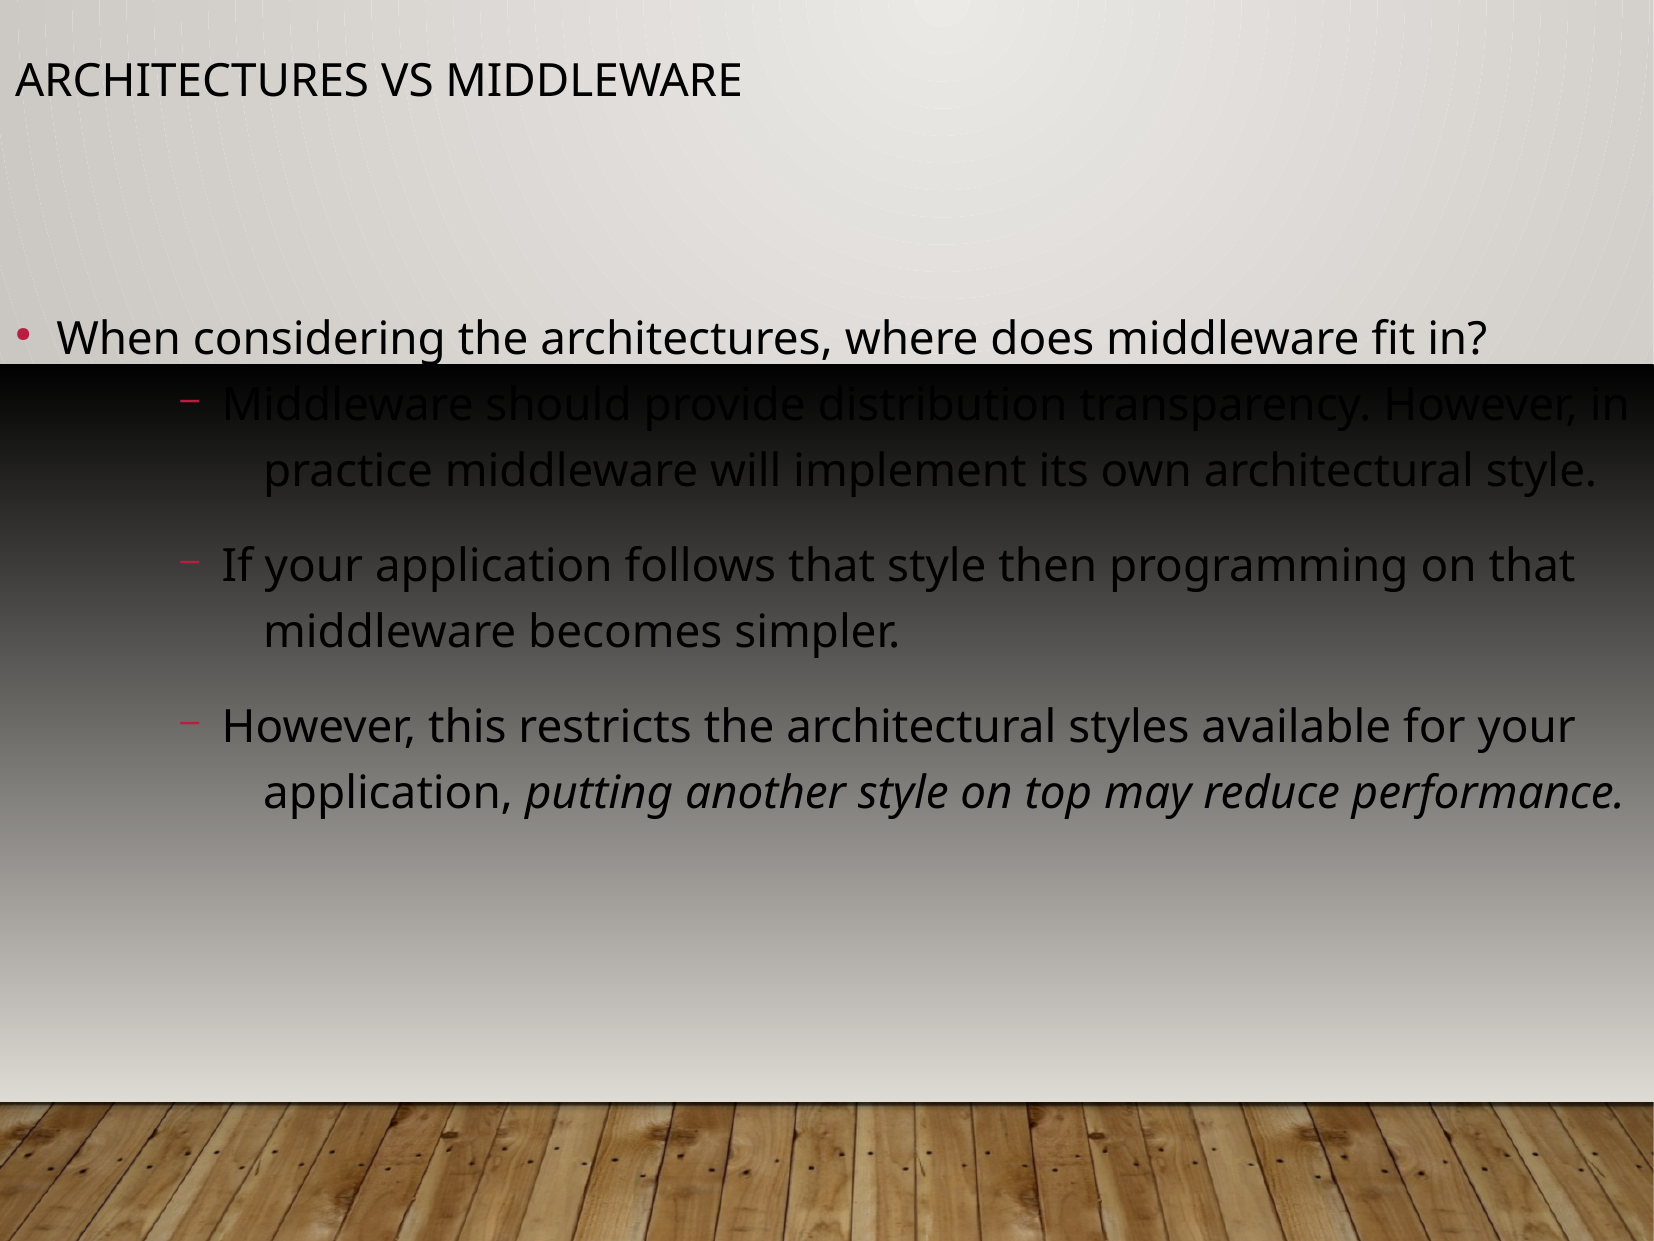

# Architectures Vs Middleware
When considering the architectures, where does middleware fit in?
Middleware should provide distribution transparency. However, in practice middleware will implement its own architectural style.
If your application follows that style then programming on that middleware becomes simpler.
However, this restricts the architectural styles available for your application, putting another style on top may reduce performance.